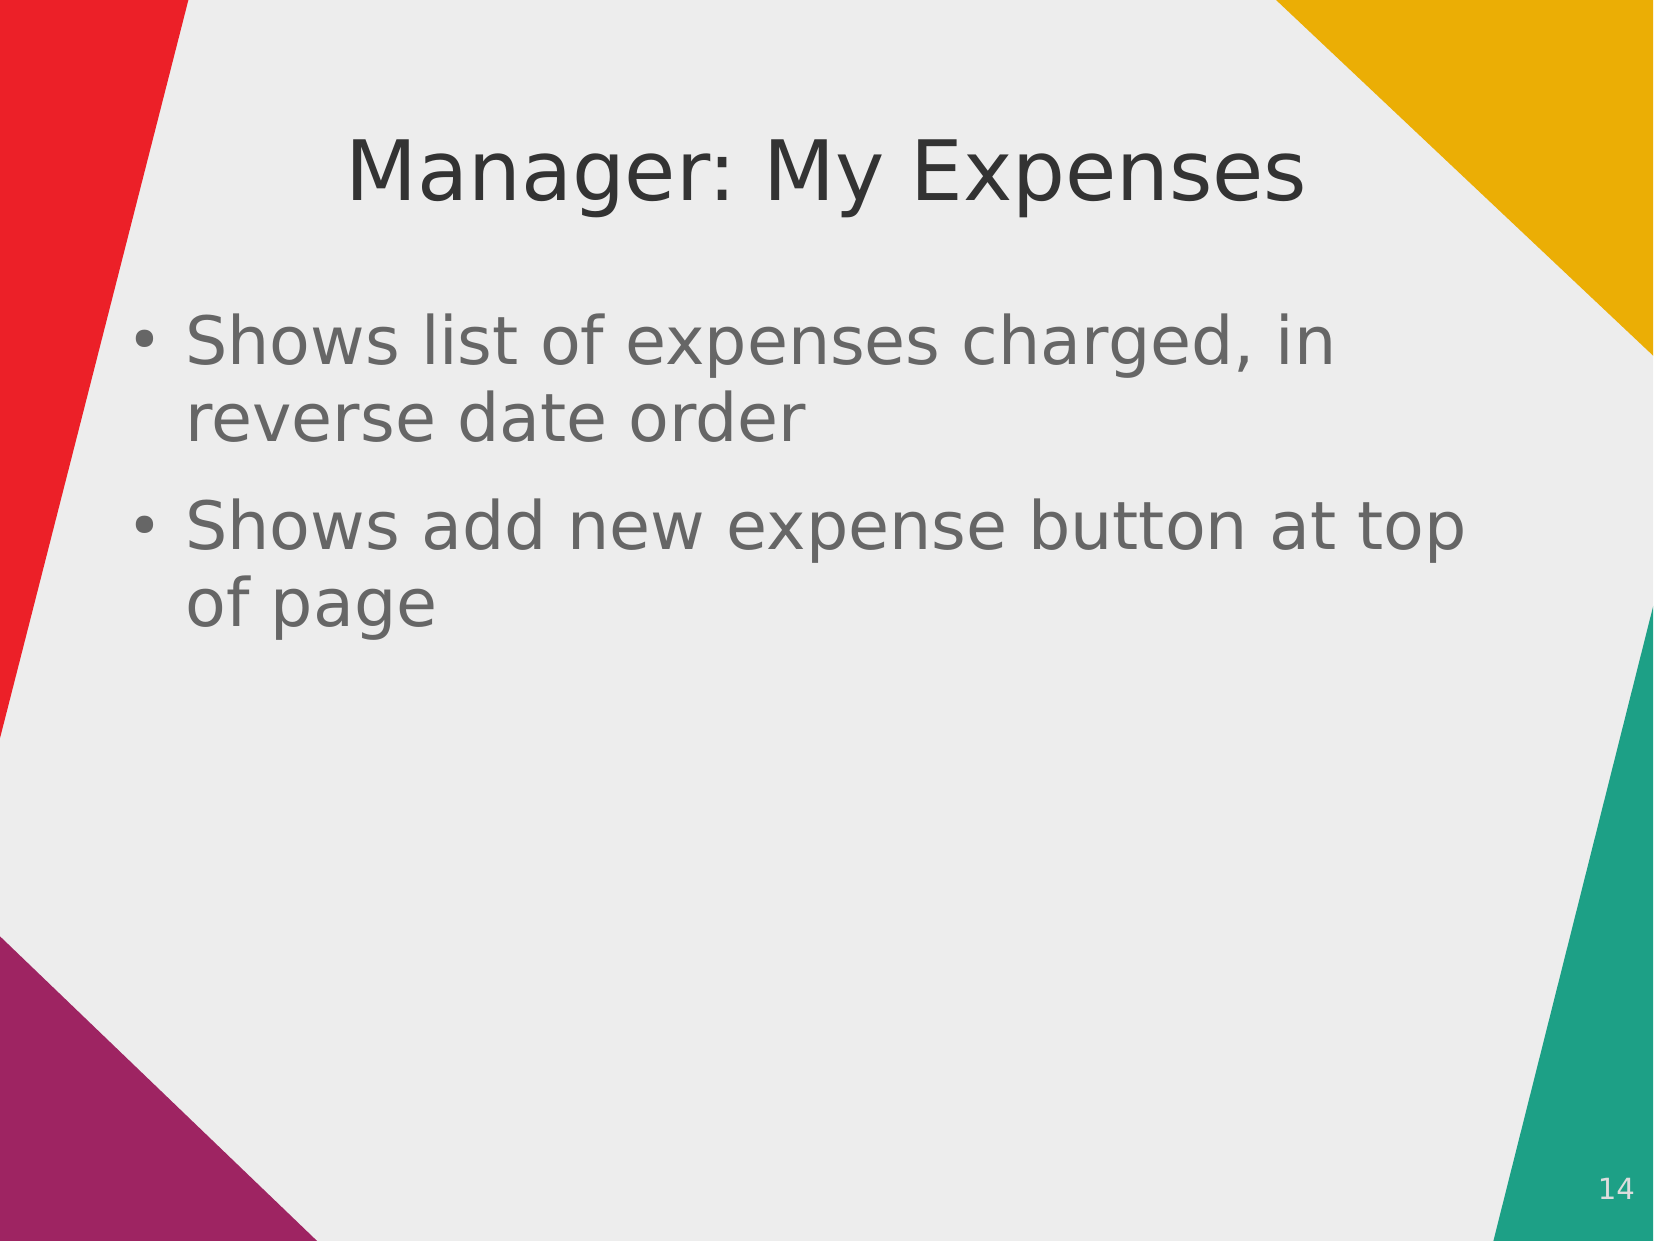

# Manager: My Expenses
Shows list of expenses charged, in reverse date order
Shows add new expense button at top of page
14